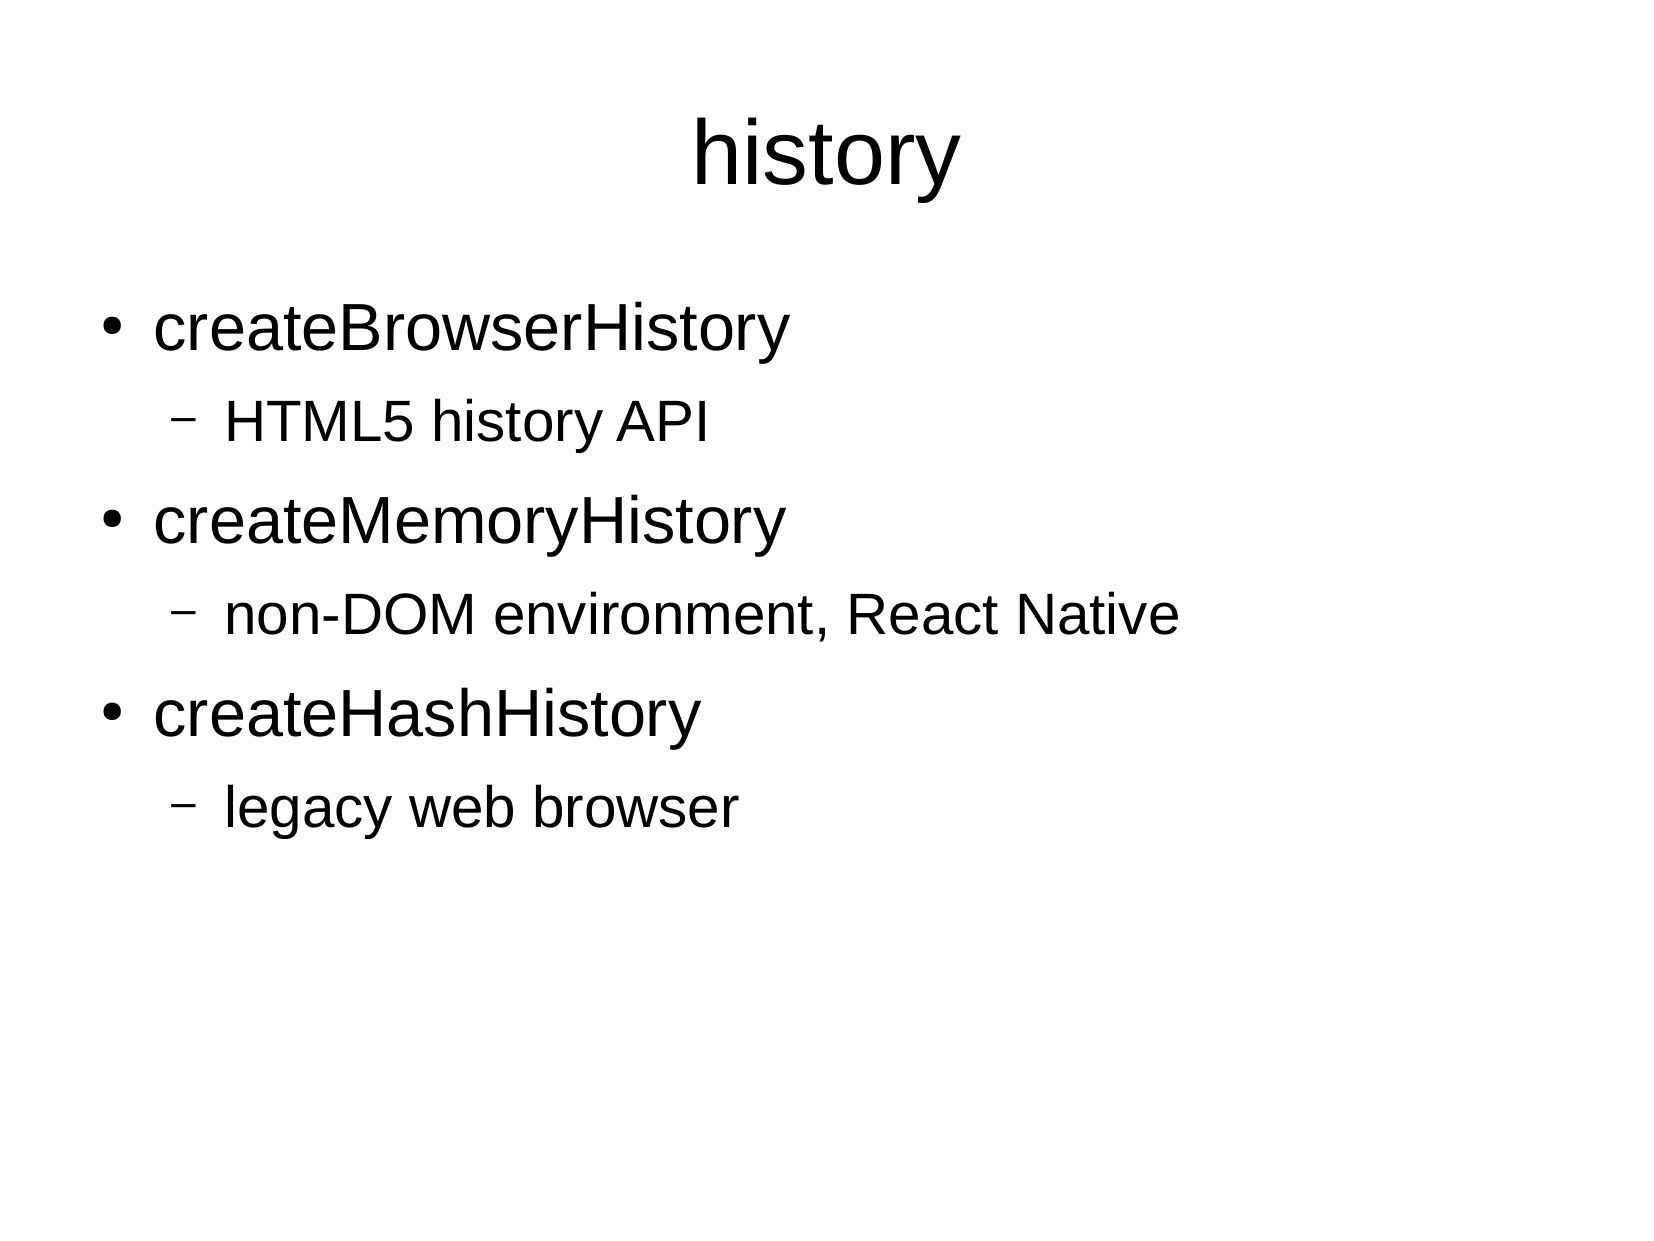

# history
createBrowserHistory
HTML5 history API
createMemoryHistory
non-DOM environment, React Native
createHashHistory
legacy web browser